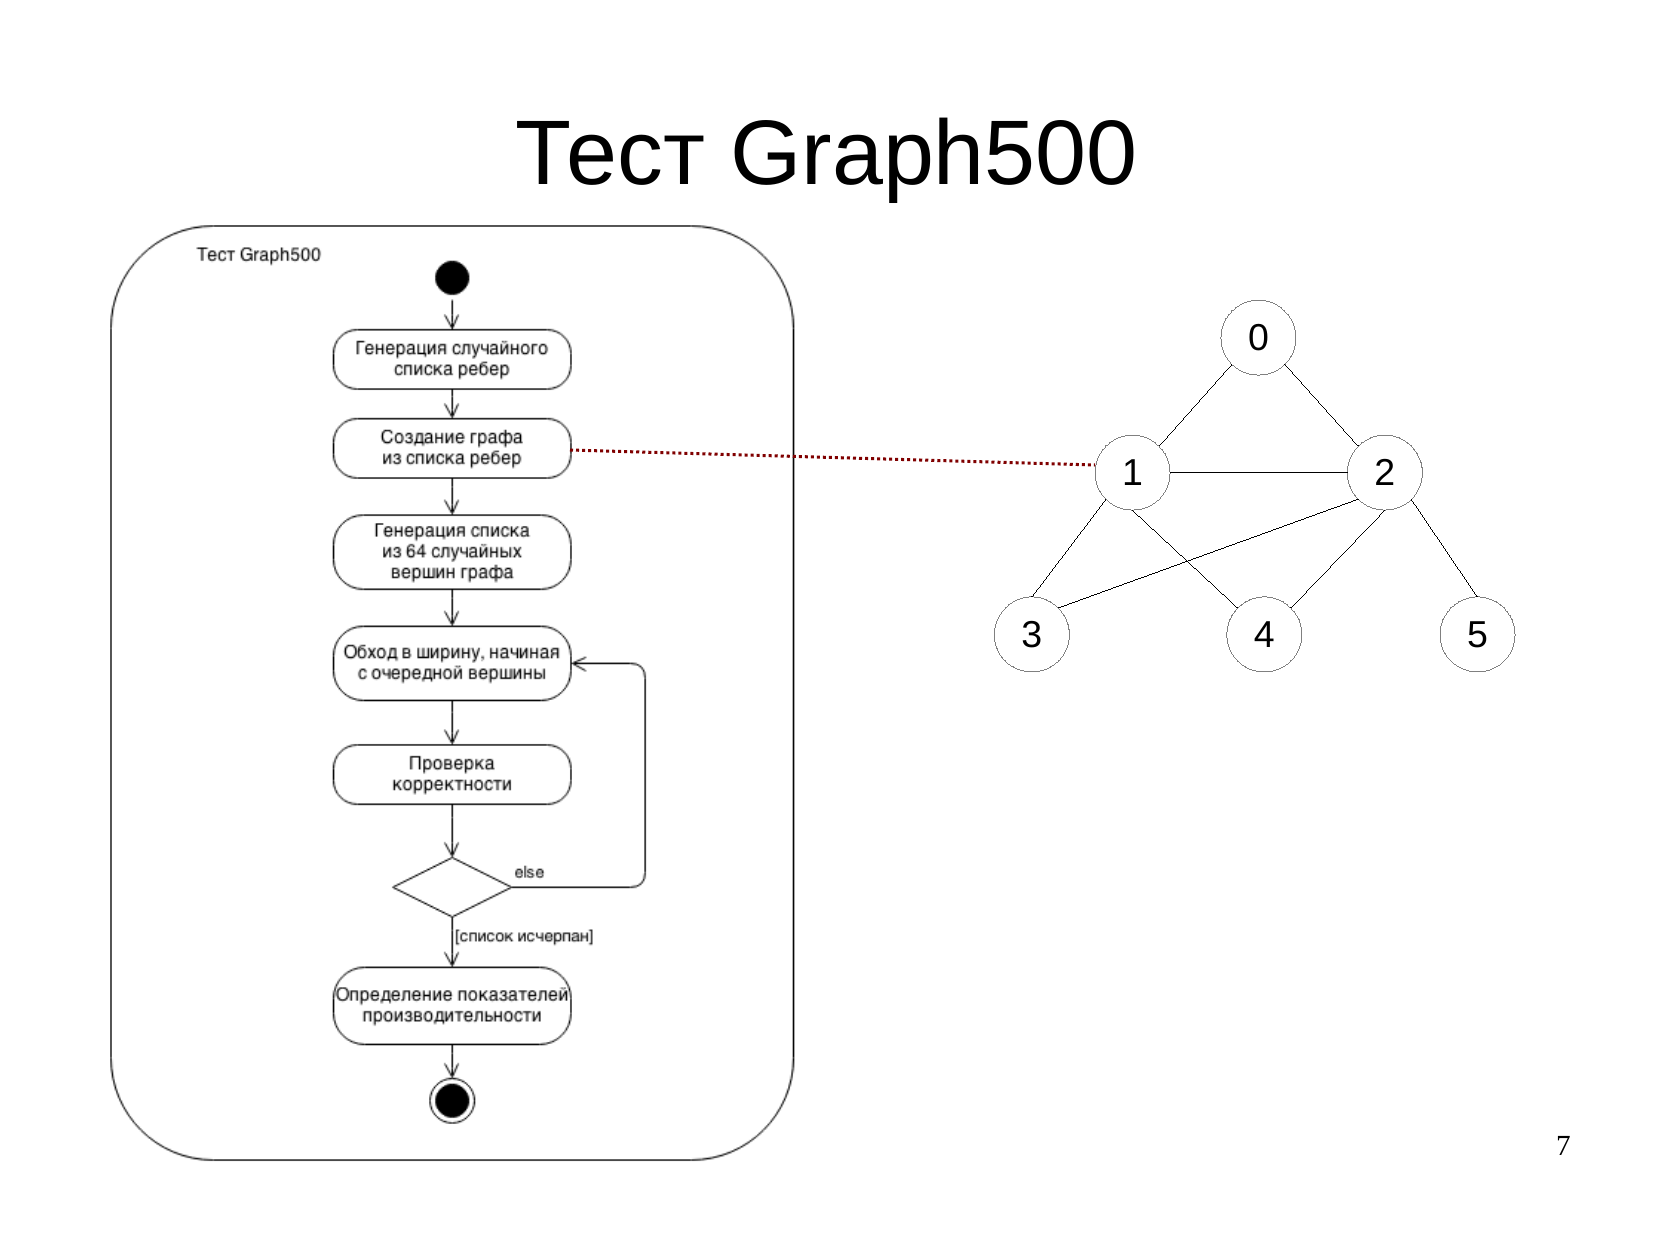

# Тест Graph500
0
1
2
3
4
5
7